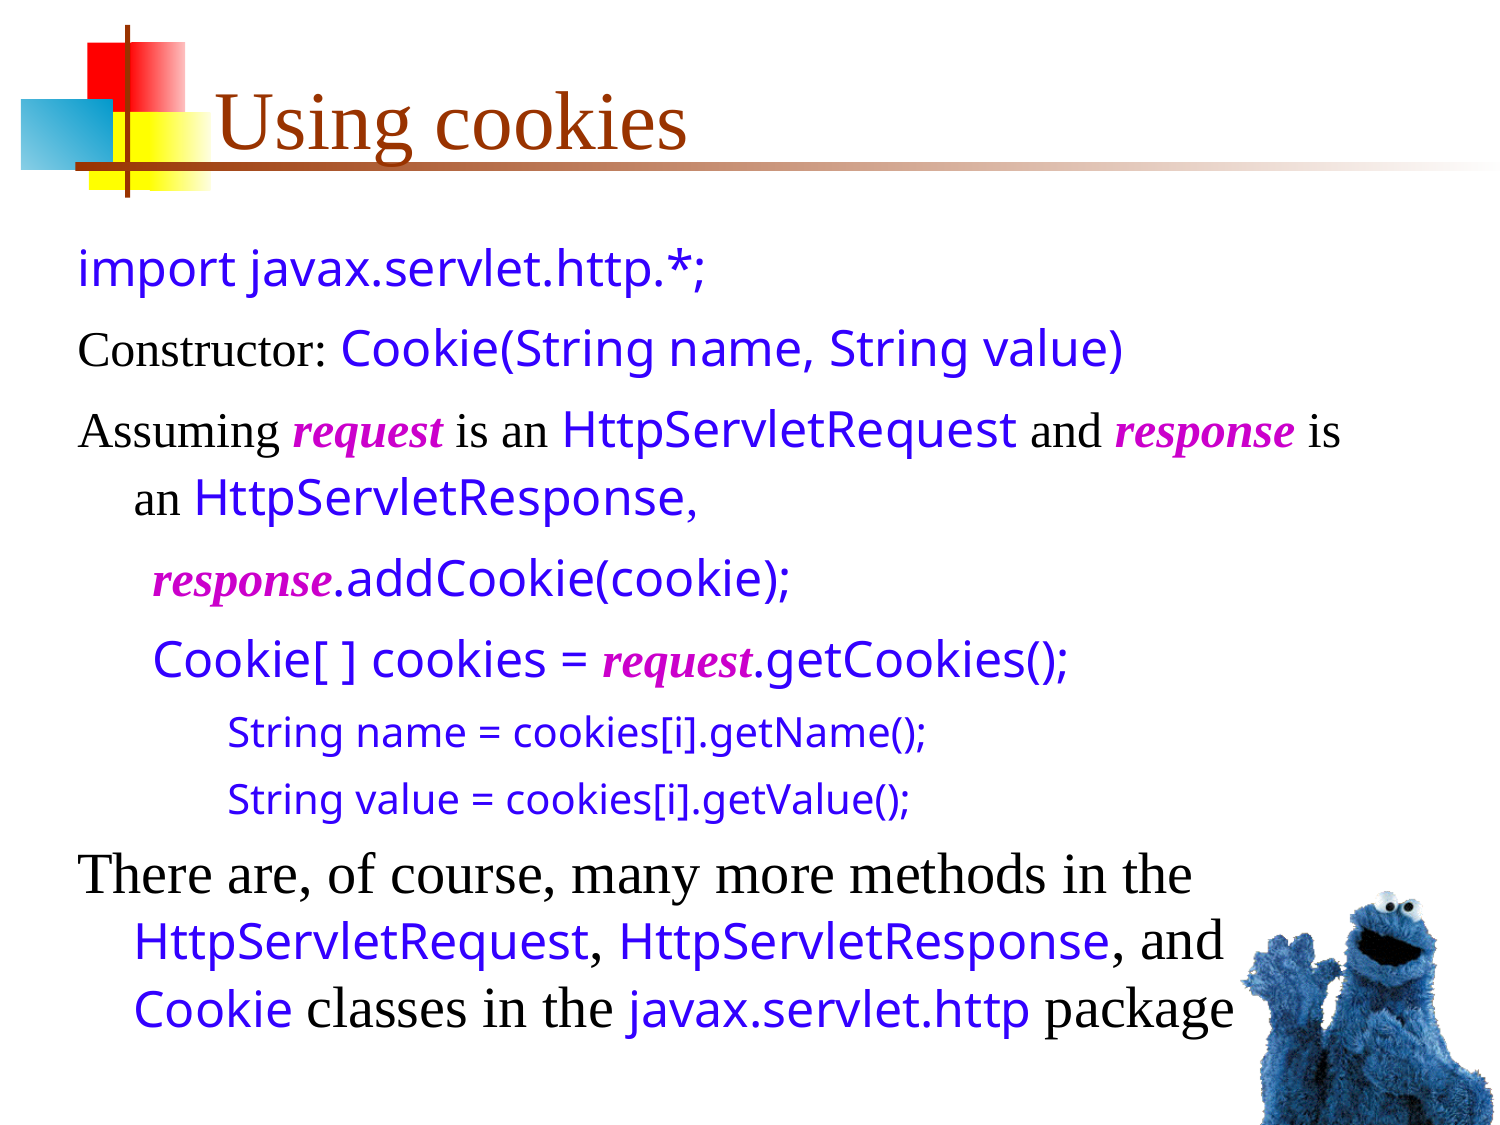

# Using cookies
import javax.servlet.http.*;
Constructor: Cookie(String name, String value)
Assuming request is an HttpServletRequest and response is an HttpServletResponse,
response.addCookie(cookie);
Cookie[ ] cookies = request.getCookies();
String name = cookies[i].getName();
String value = cookies[i].getValue();
There are, of course, many more methods in the HttpServletRequest, HttpServletResponse, and
Cookie classes in the javax.servlet.http package
10